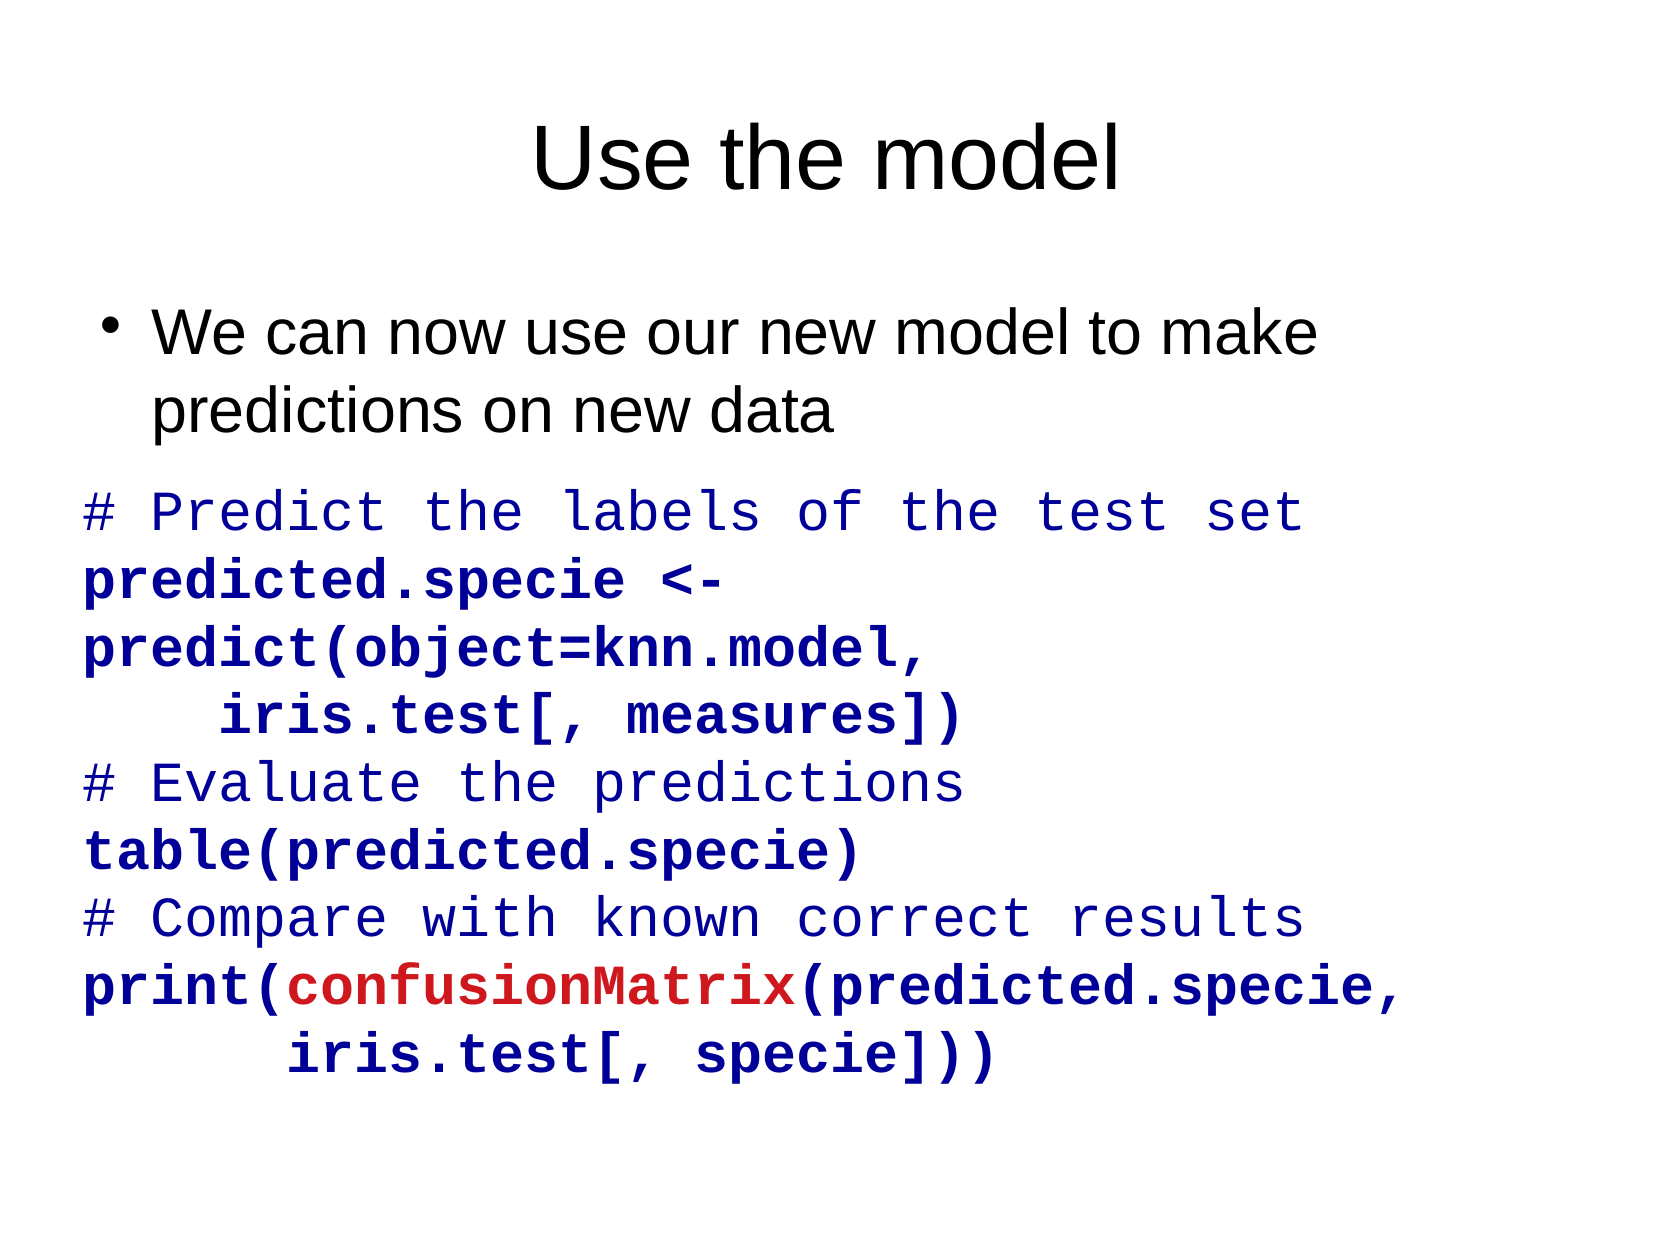

Use the model
We can now use our new model to make predictions on new data
# Predict the labels of the test set
predicted.specie <- predict(object=knn.model,
 iris.test[, measures])
# Evaluate the predictions
table(predicted.specie)
# Compare with known correct results
print(confusionMatrix(predicted.specie,
 iris.test[, specie]))